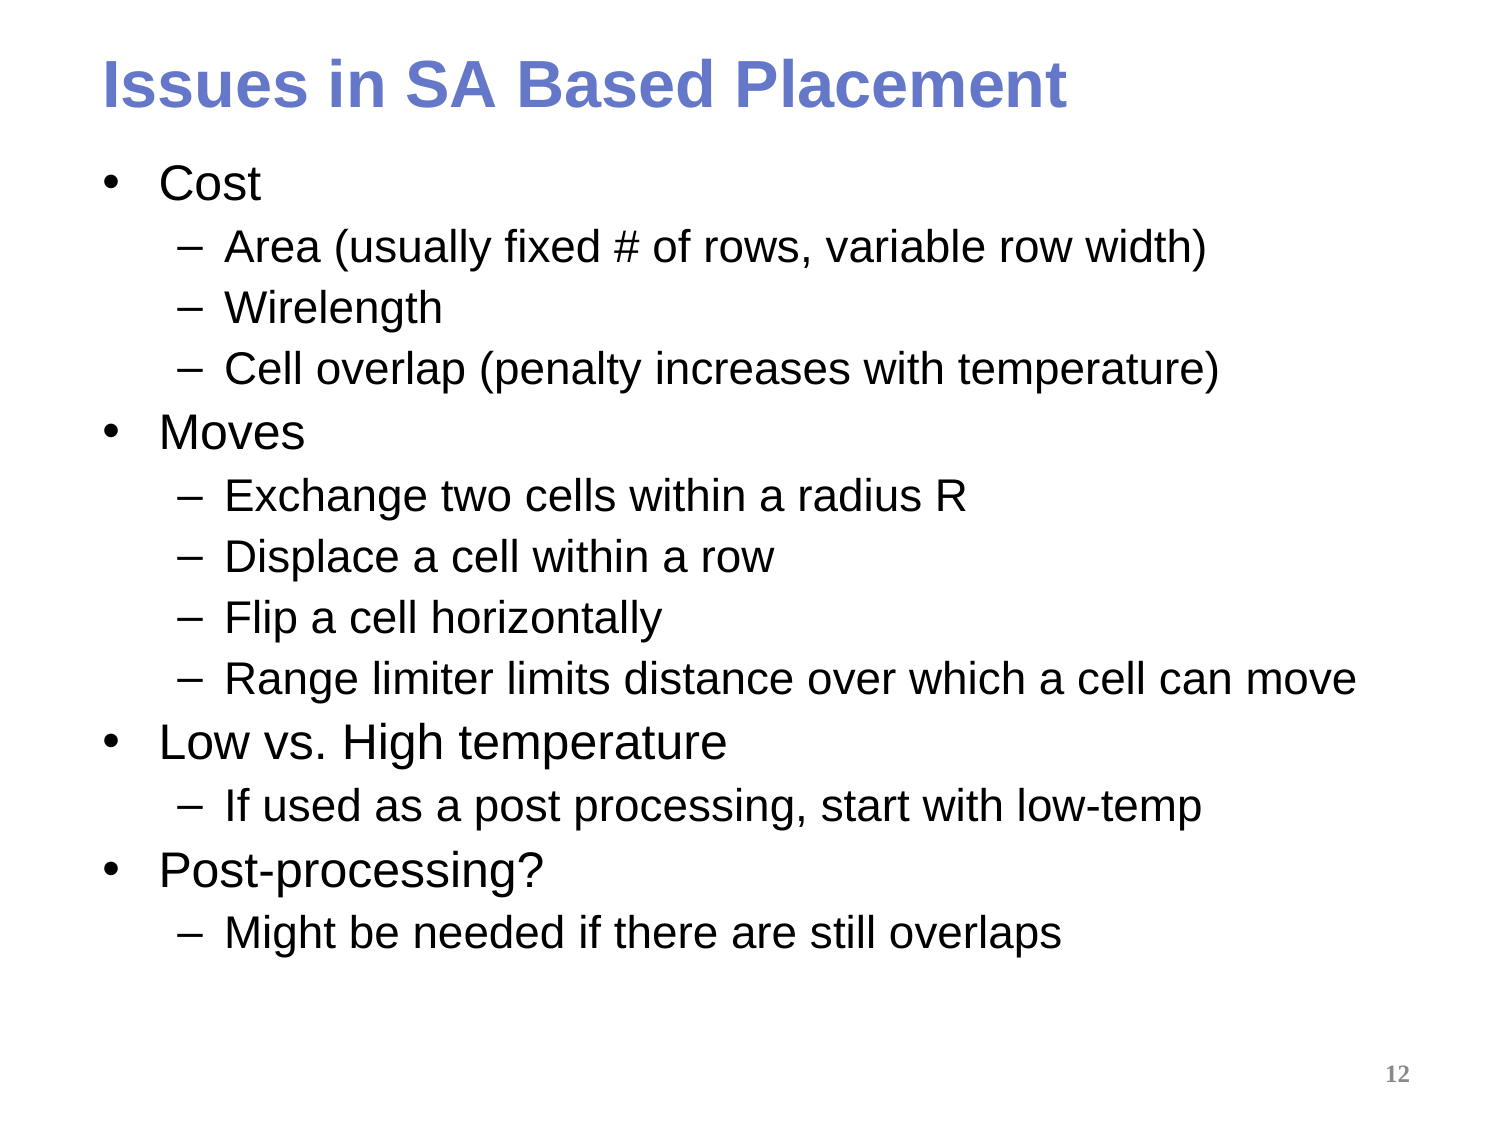

Issues in SA Based Placement
Cost
Area (usually fixed # of rows, variable row width)
Wirelength
Cell overlap (penalty increases with temperature)
Moves
Exchange two cells within a radius R
Displace a cell within a row
Flip a cell horizontally
Range limiter limits distance over which a cell can move
Low vs. High temperature
If used as a post processing, start with low-temp
Post-processing?
Might be needed if there are still overlaps